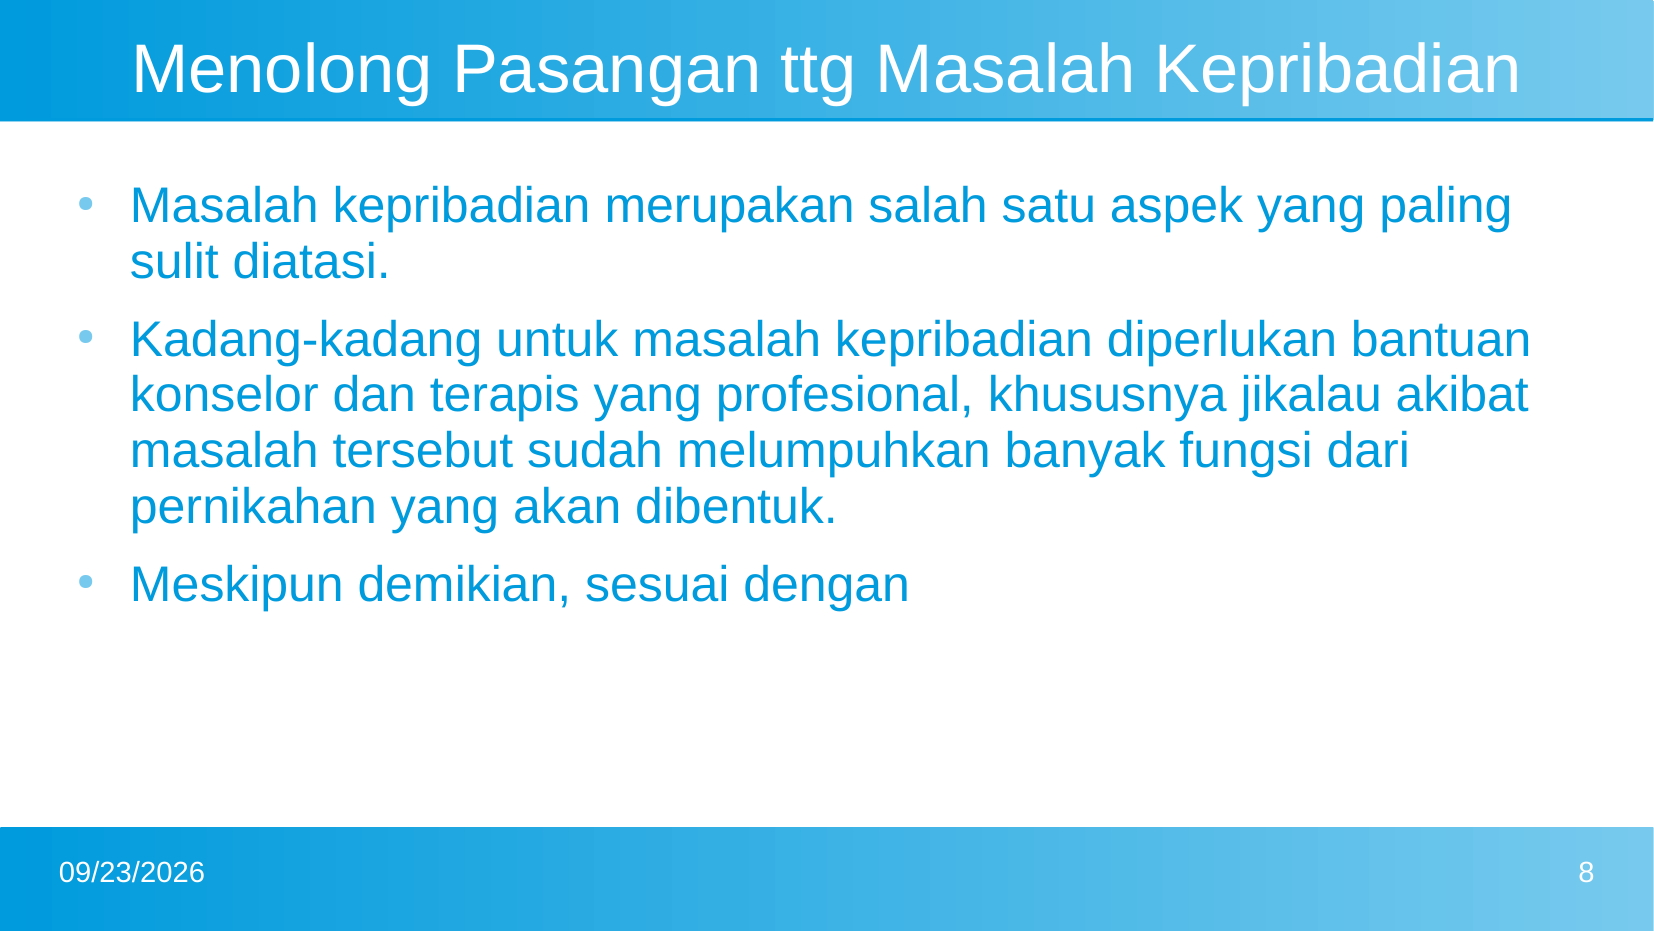

# Menolong Pasangan ttg Masalah Kepribadian
Masalah kepribadian merupakan salah satu aspek yang paling sulit diatasi.
Kadang-kadang untuk masalah kepribadian diperlukan bantuan konselor dan terapis yang profesional, khususnya jikalau akibat masalah tersebut sudah melumpuhkan banyak fungsi dari pernikahan yang akan dibentuk.
Meskipun demikian, sesuai dengan
8